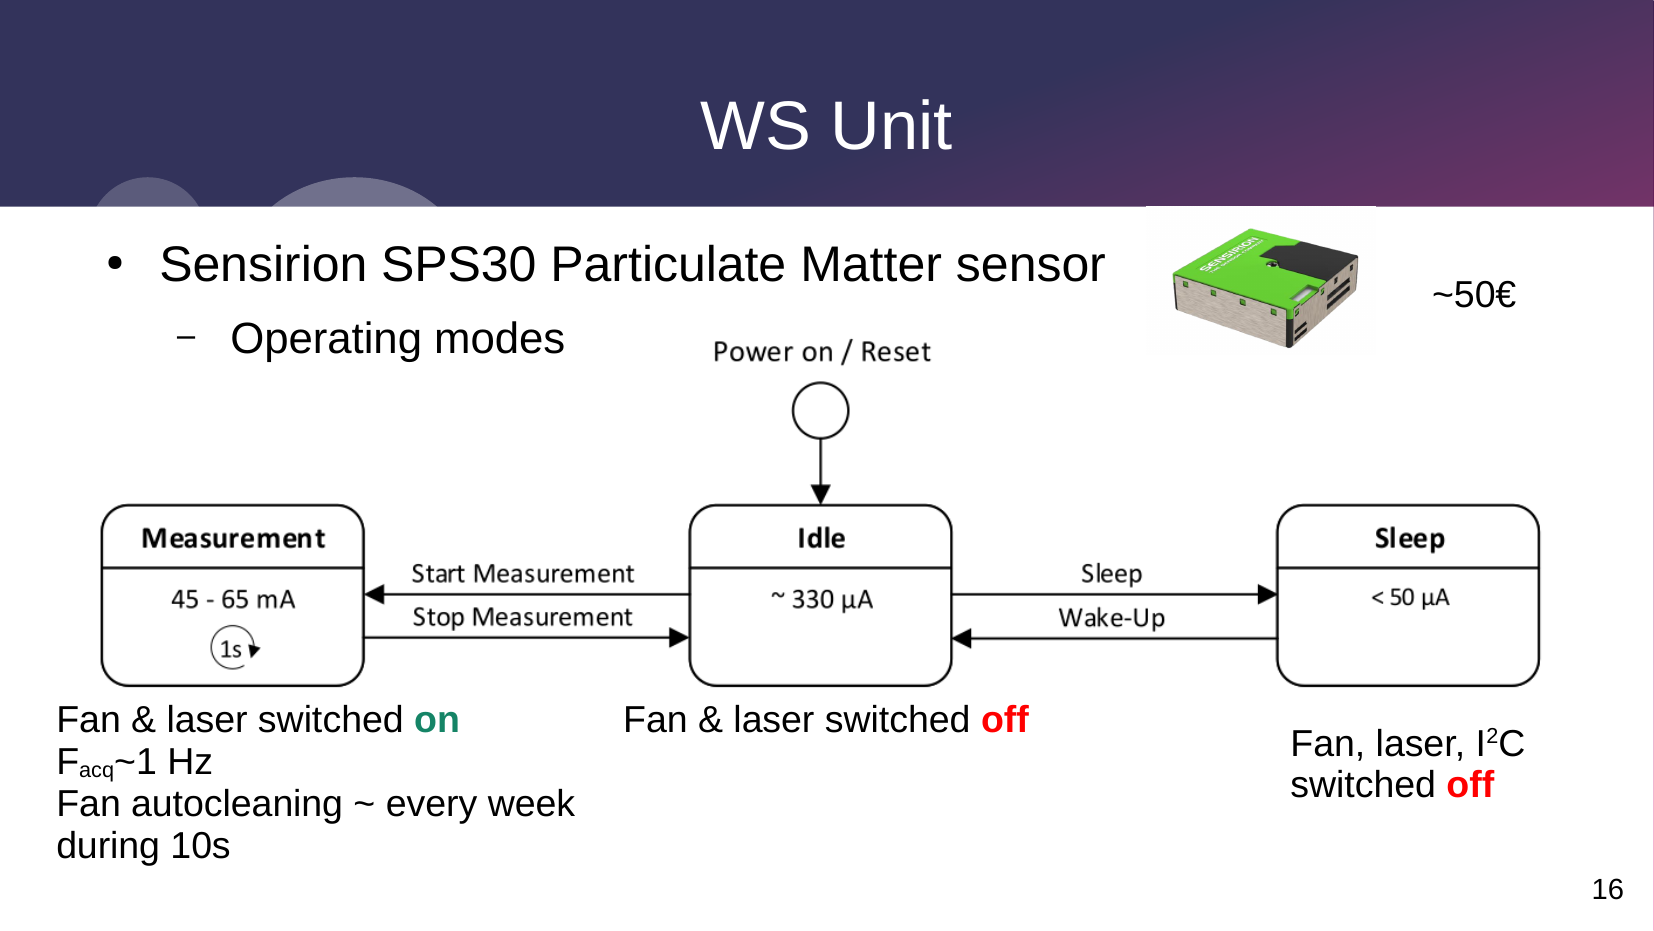

# WS Unit
Sensirion SPS30 Particulate Matter sensor
Operating modes
~50€
Fan & laser switched on
Facq~1 Hz
Fan autocleaning ~ every week
during 10s
Fan & laser switched off
Fan, laser, I2C
switched off